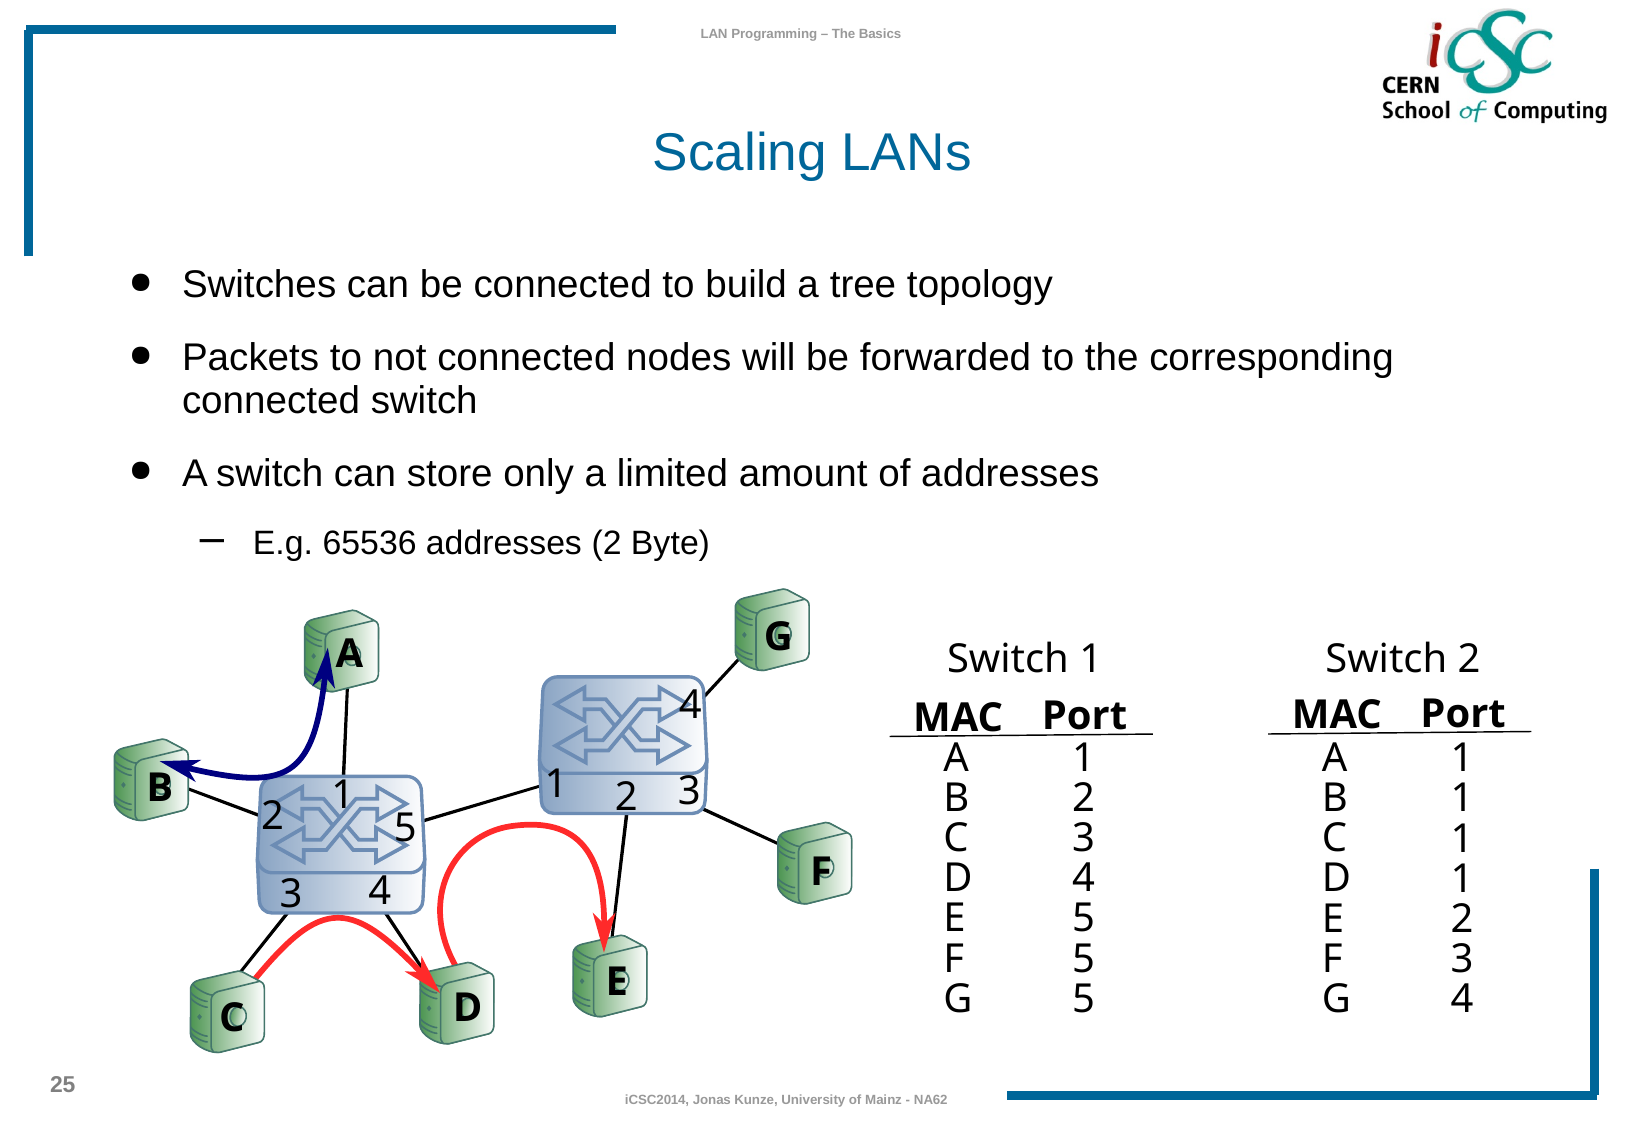

# Scaling LANs
Switches can be connected to build a tree topology
Packets to not connected nodes will be forwarded to the corresponding connected switch
A switch can store only a limited amount of addresses
E.g. 65536 addresses (2 Byte)